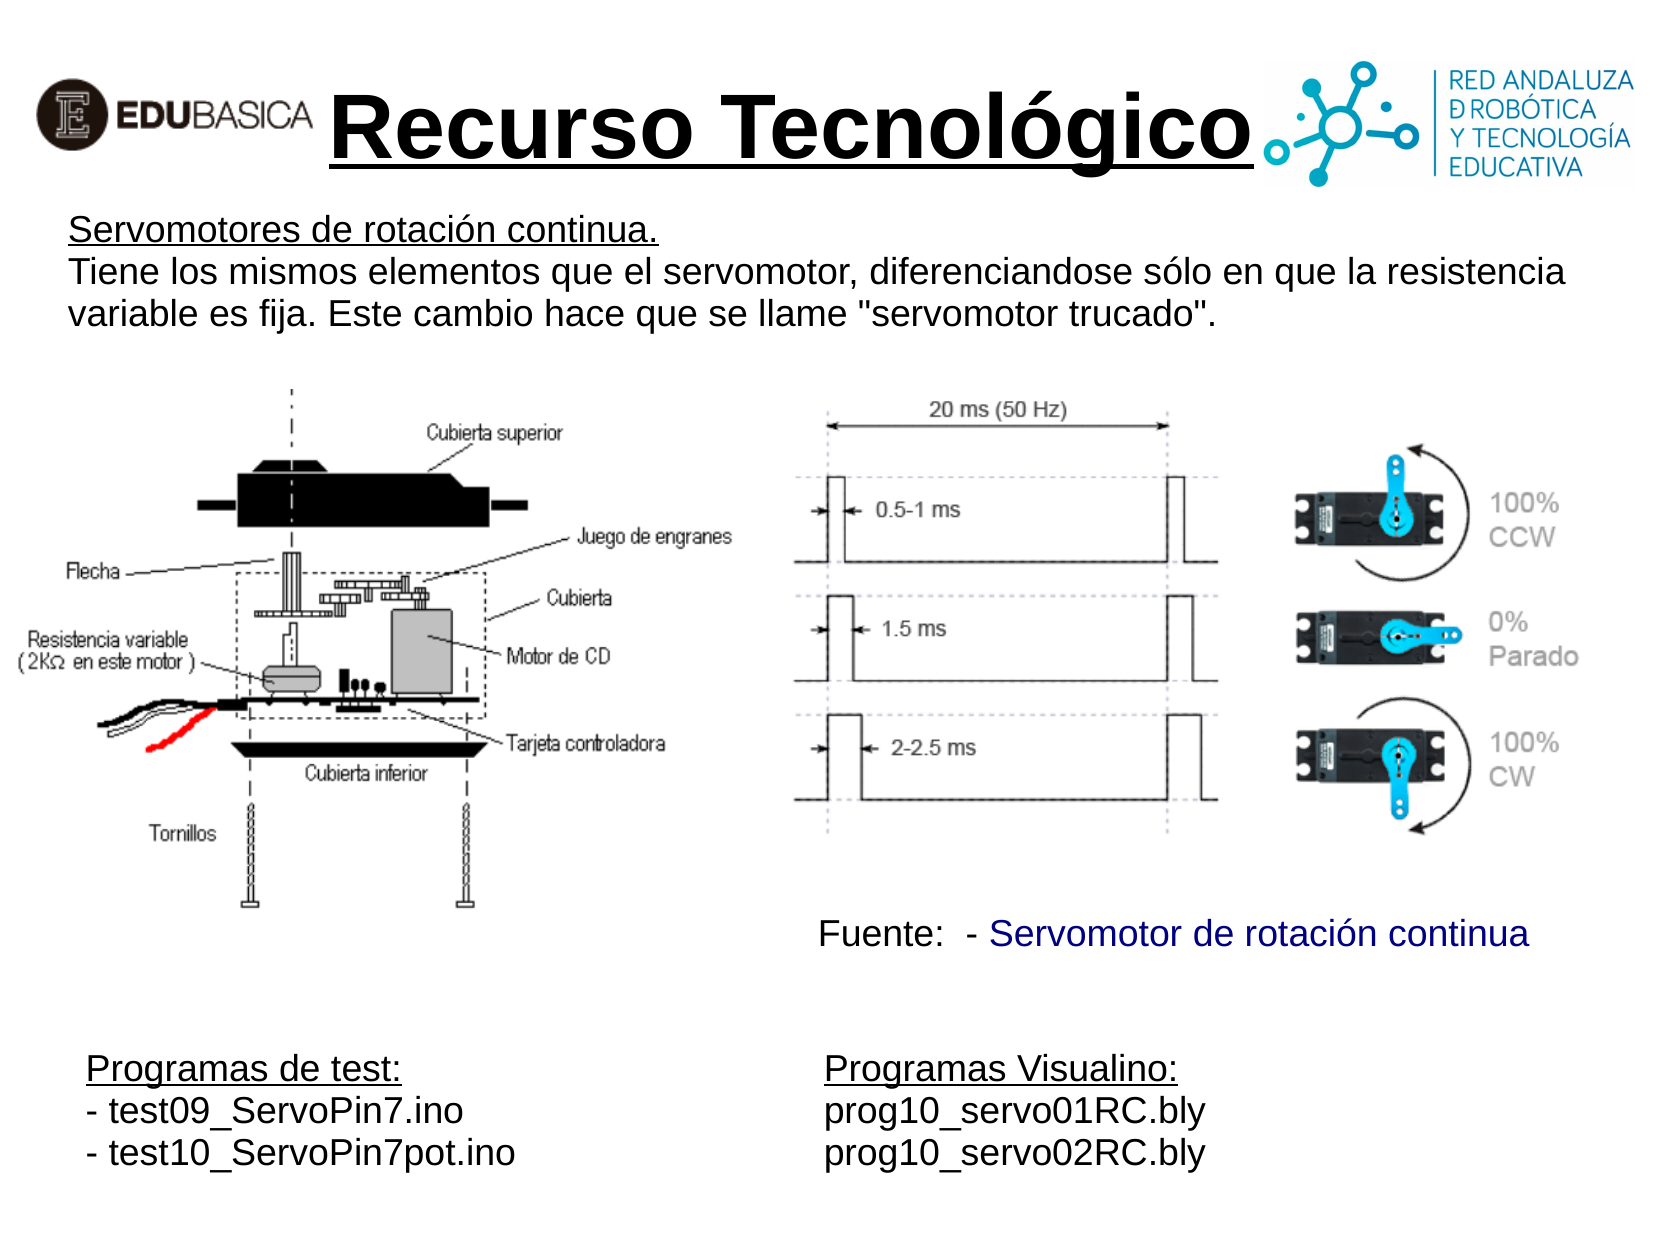

# Recurso Tecnológico
Servomotores de rotación continua.
Tiene los mismos elementos que el servomotor, diferenciandose sólo en que la resistencia
variable es fija. Este cambio hace que se llame "servomotor trucado".
Fuente: - Servomotor de rotación continua
Programas de test:						Programas Visualino:
- test09_ServoPin7.ino					prog10_servo01RC.bly
- test10_ServoPin7pot.ino					prog10_servo02RC.bly